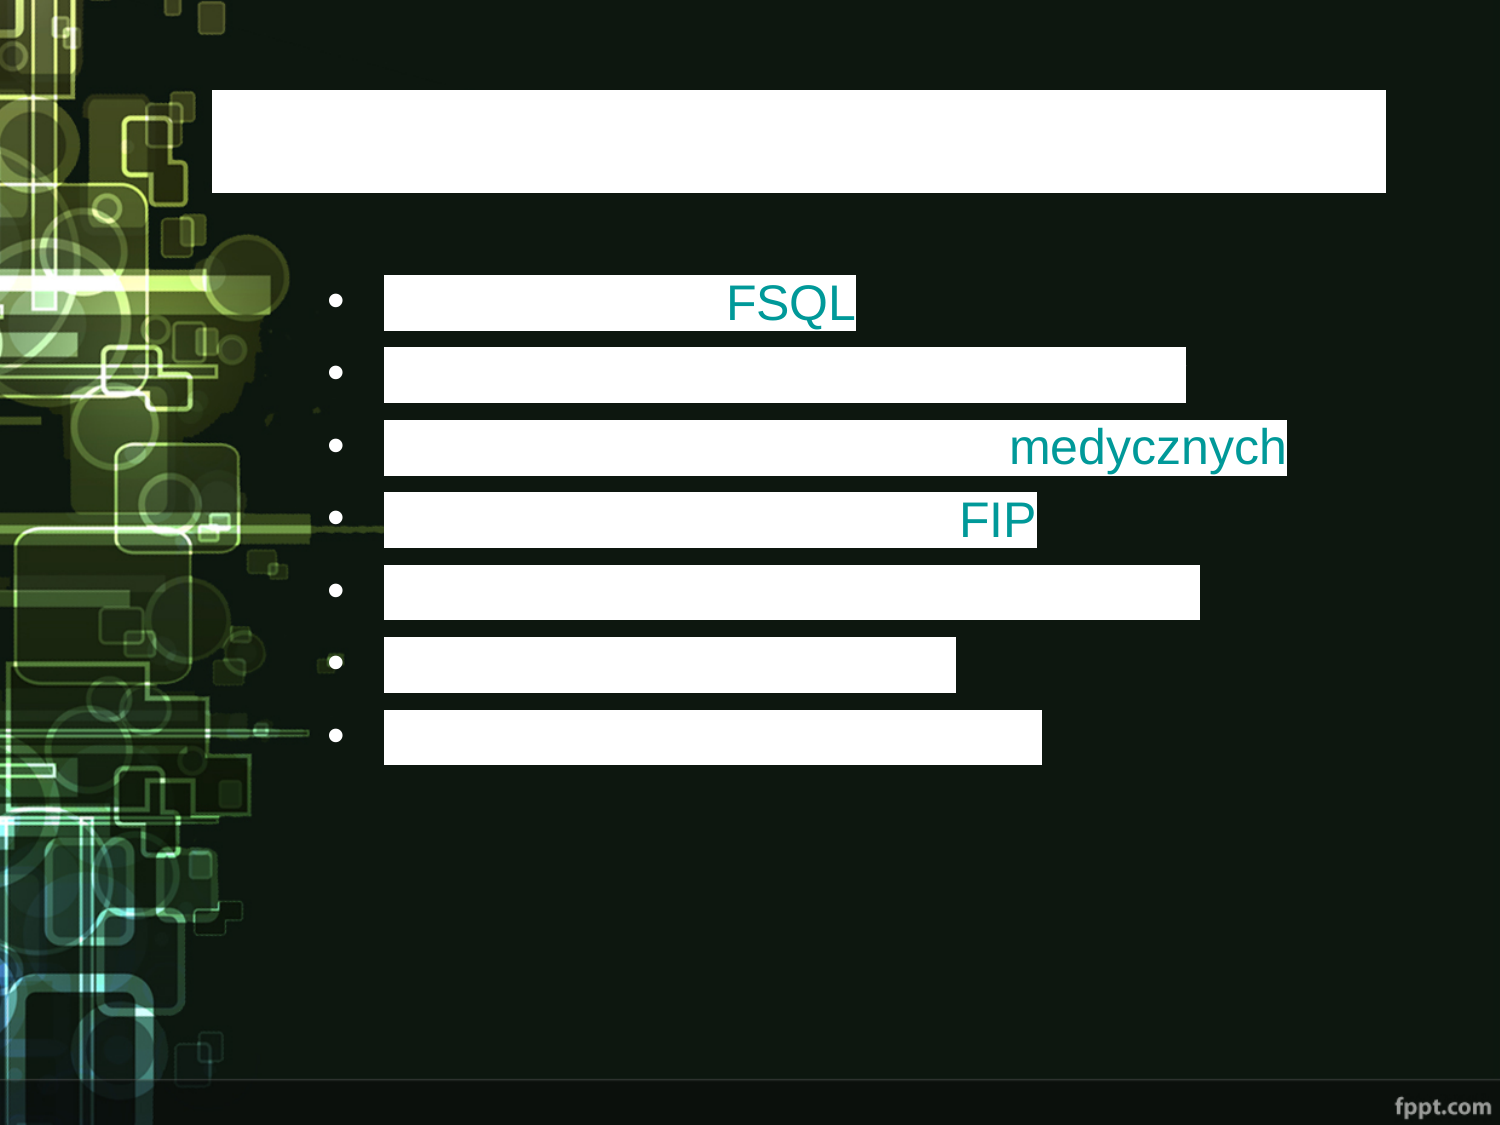

# Zastosowania logiki rozmytej
Bazy danych – FSQL
Rozpoznawanie obrazów i kształtów
Zastosowanie w systemach medycznych
Przetwarzanie obrazów – FIP
Zarządzanie pakietami w sieci – FLR
Zastosowania w ekonomii
Systemy wspomagania - ABS